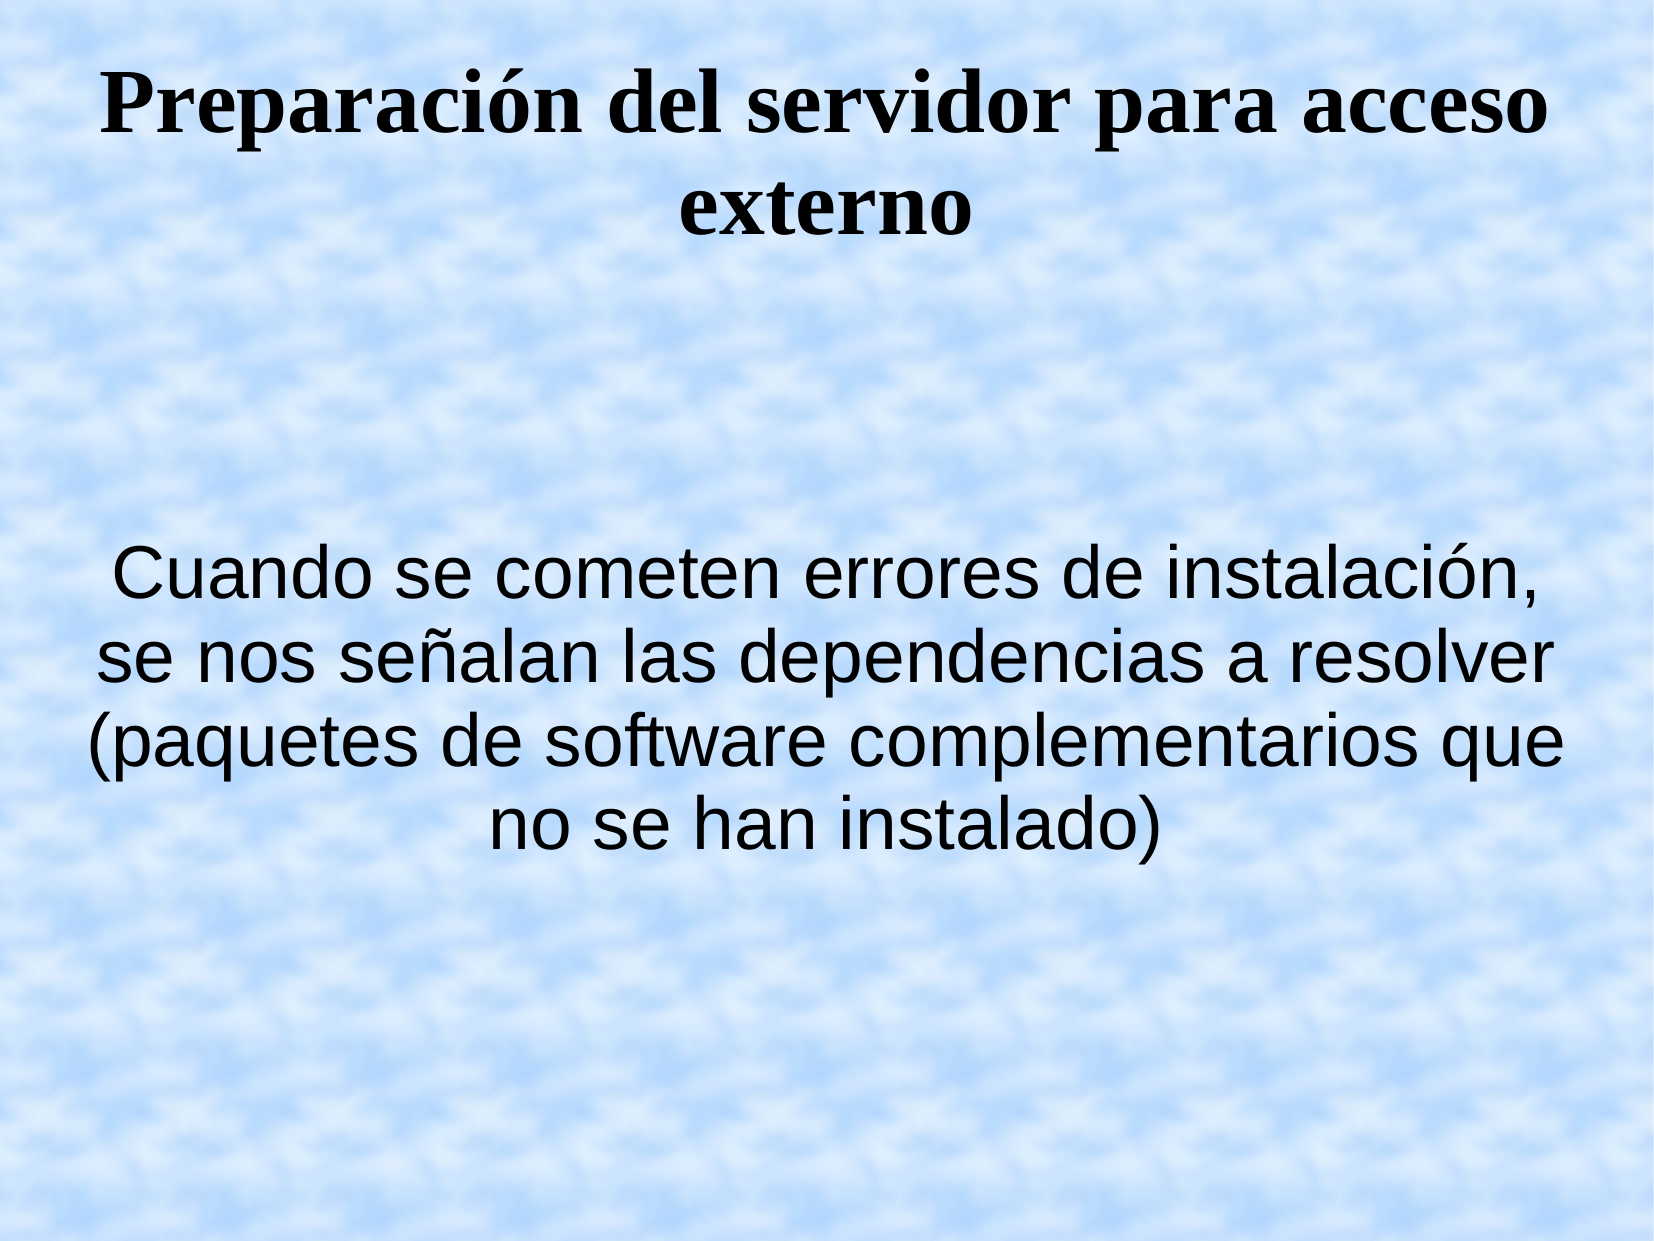

# Preparación del servidor para acceso externo
Cuando se cometen errores de instalación, se nos señalan las dependencias a resolver (paquetes de software complementarios que no se han instalado)